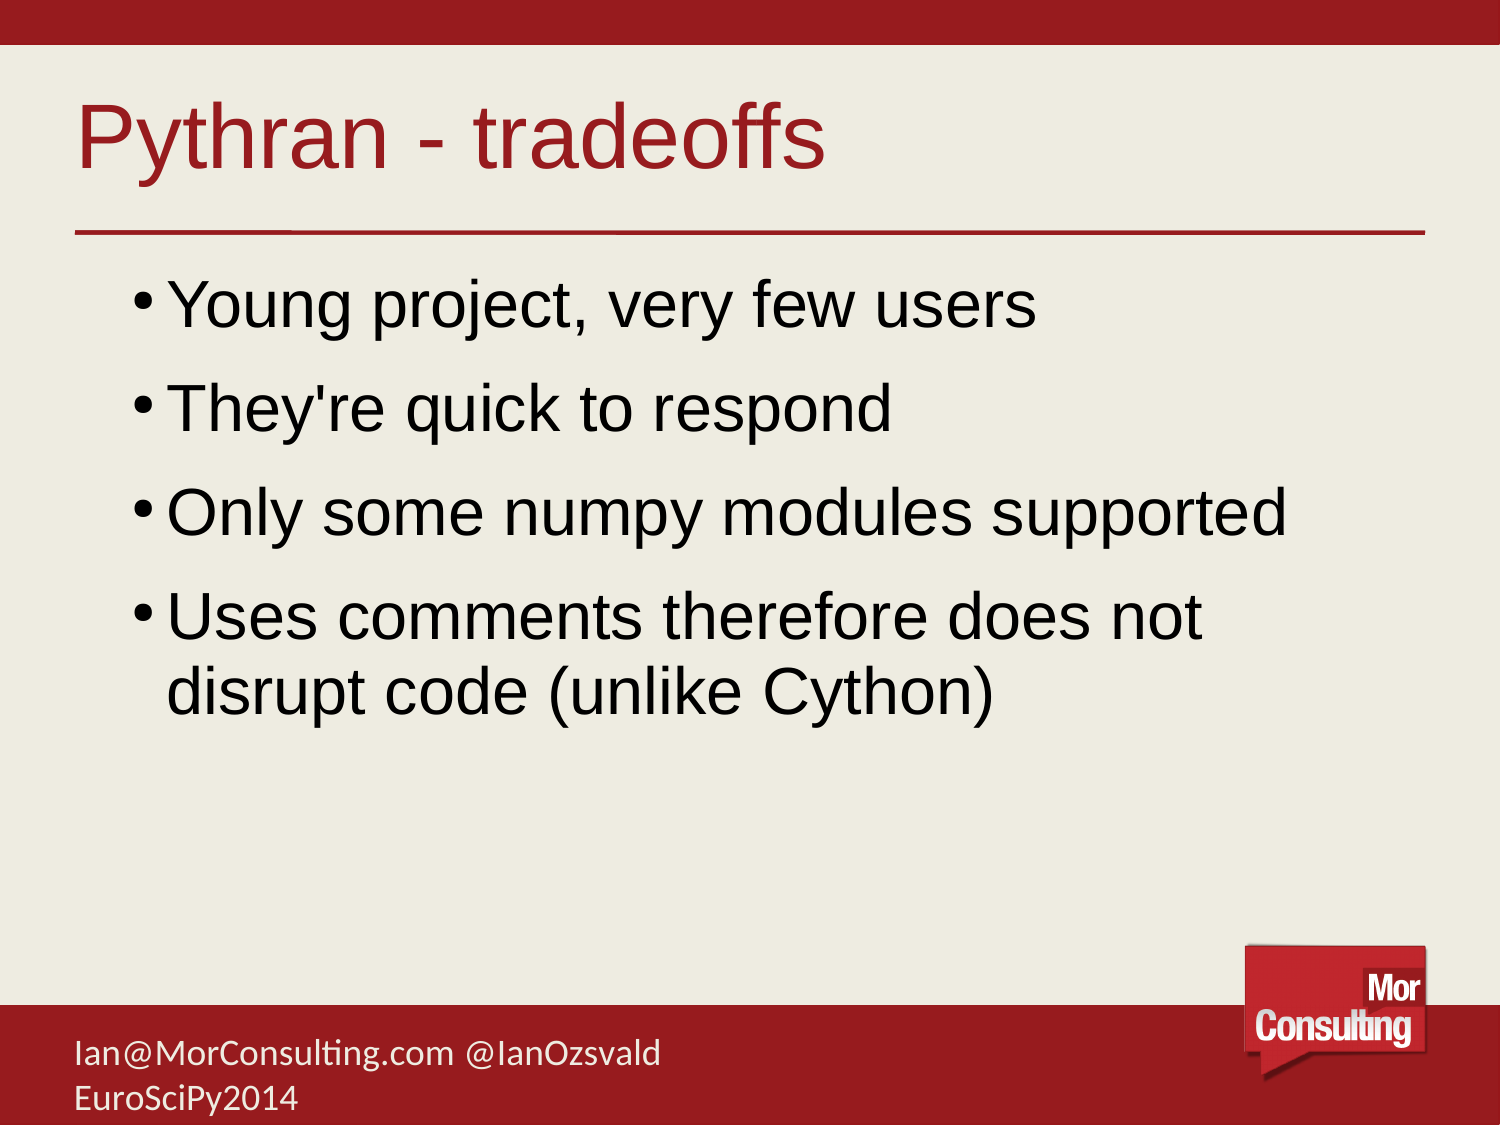

# Pythran - tradeoffs
Young project, very few users
They're quick to respond
Only some numpy modules supported
Uses comments therefore does not disrupt code (unlike Cython)